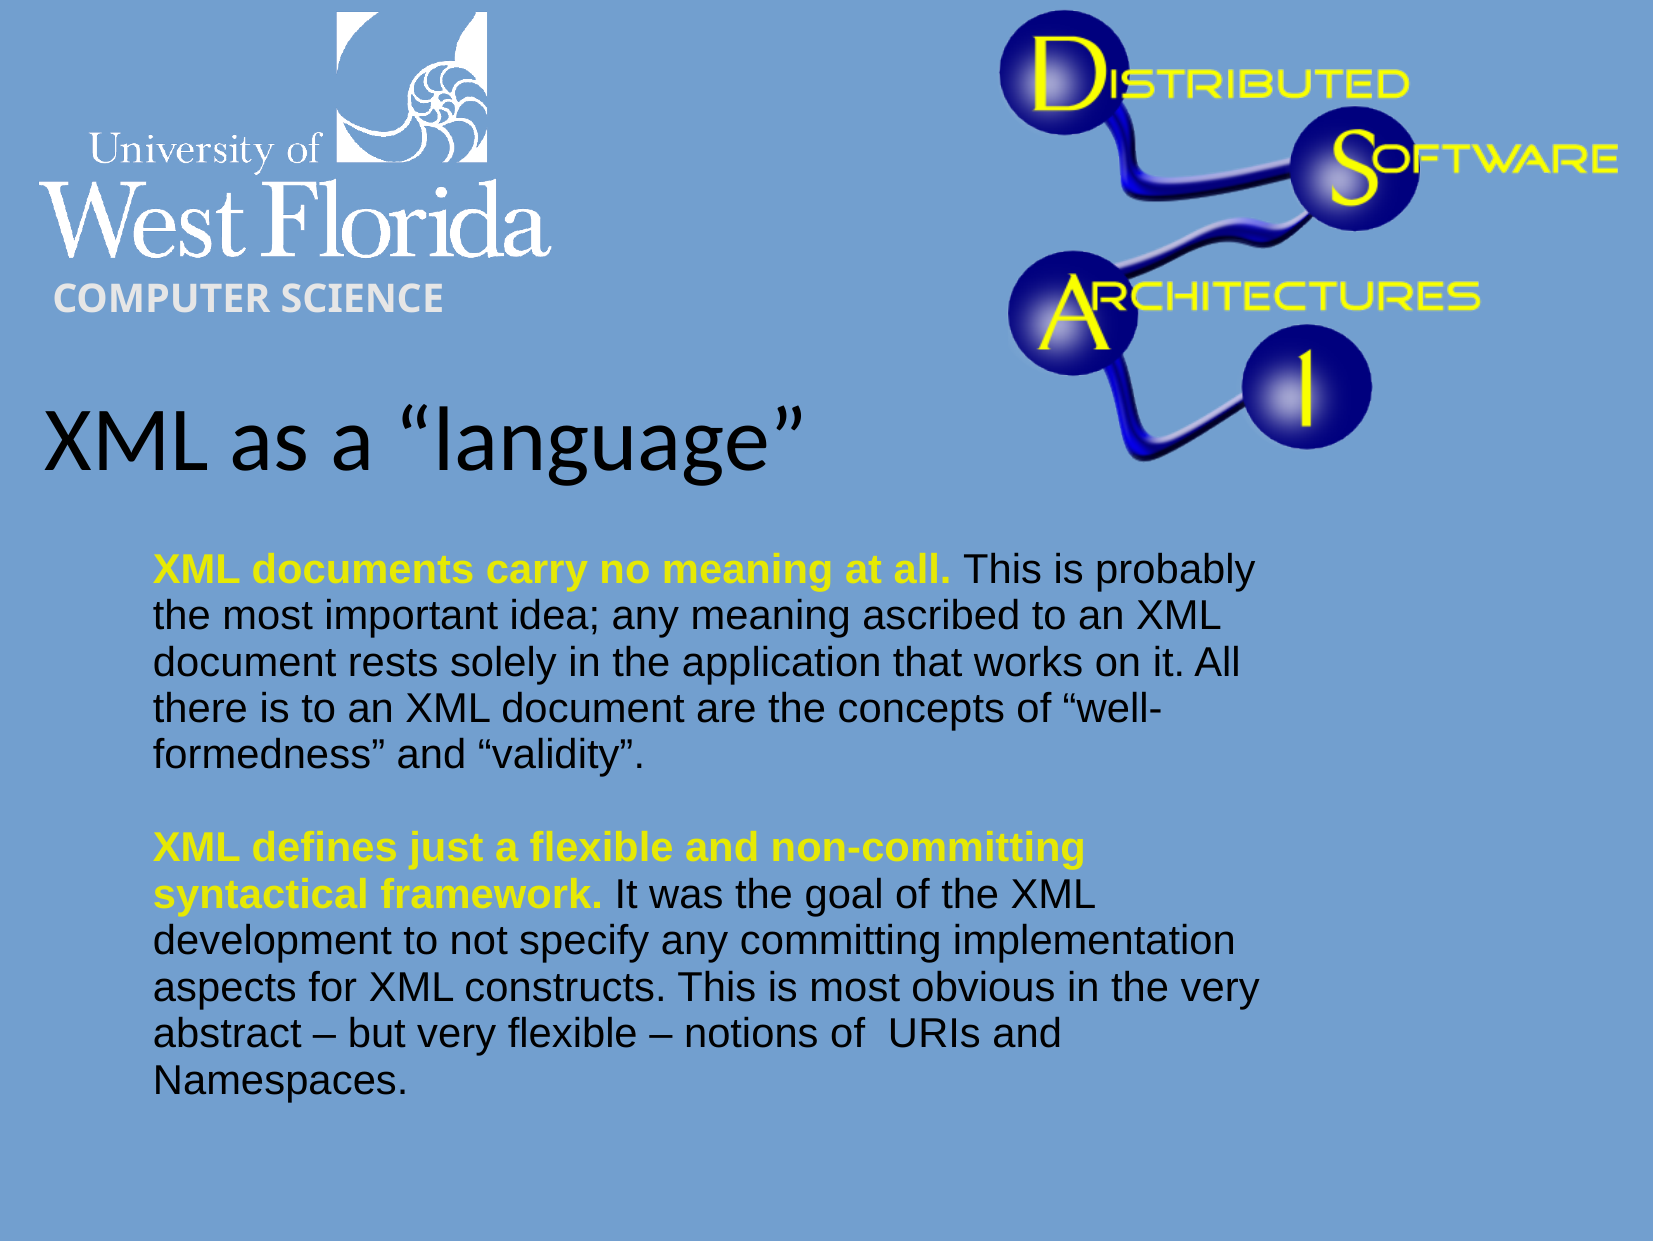

COMPUTER SCIENCE
# XML as a “language”
XML documents carry no meaning at all. This is probably the most important idea; any meaning ascribed to an XML document rests solely in the application that works on it. All there is to an XML document are the concepts of “well-formedness” and “validity”.
XML defines just a flexible and non-committing syntactical framework. It was the goal of the XML development to not specify any committing implementation aspects for XML constructs. This is most obvious in the very abstract – but very flexible – notions of URIs and Namespaces.